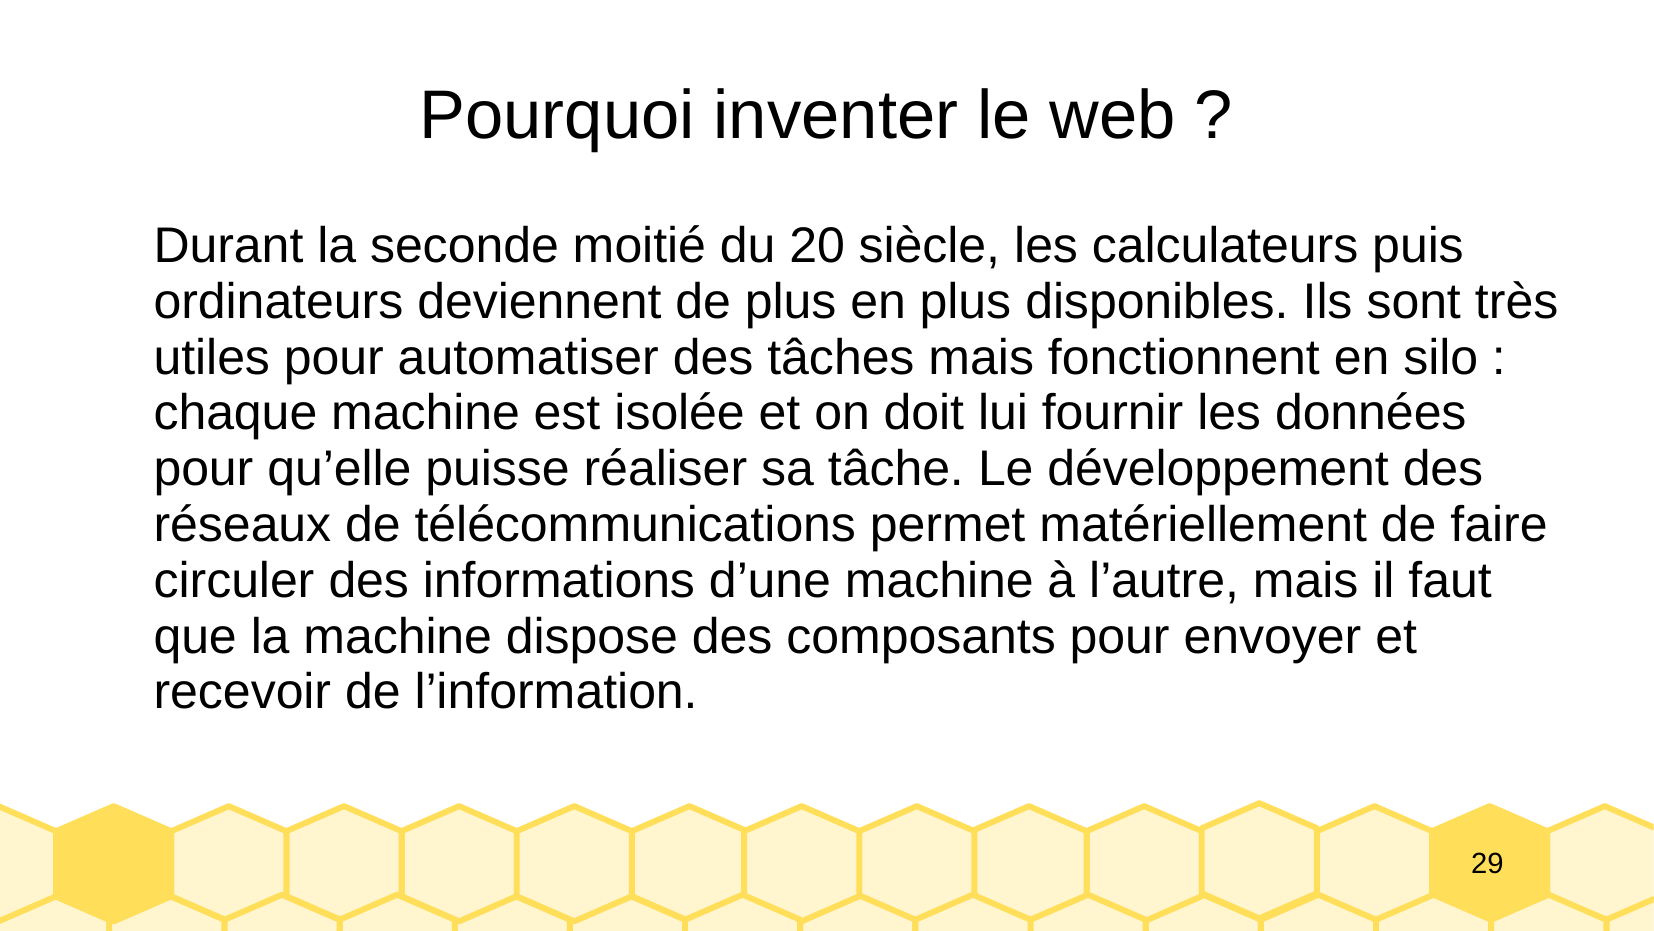

# Pourquoi inventer le web ?
Durant la seconde moitié du 20 siècle, les calculateurs puis ordinateurs deviennent de plus en plus disponibles. Ils sont très utiles pour automatiser des tâches mais fonctionnent en silo : chaque machine est isolée et on doit lui fournir les données pour qu’elle puisse réaliser sa tâche. Le développement des réseaux de télécommunications permet matériellement de faire circuler des informations d’une machine à l’autre, mais il faut que la machine dispose des composants pour envoyer et recevoir de l’information.